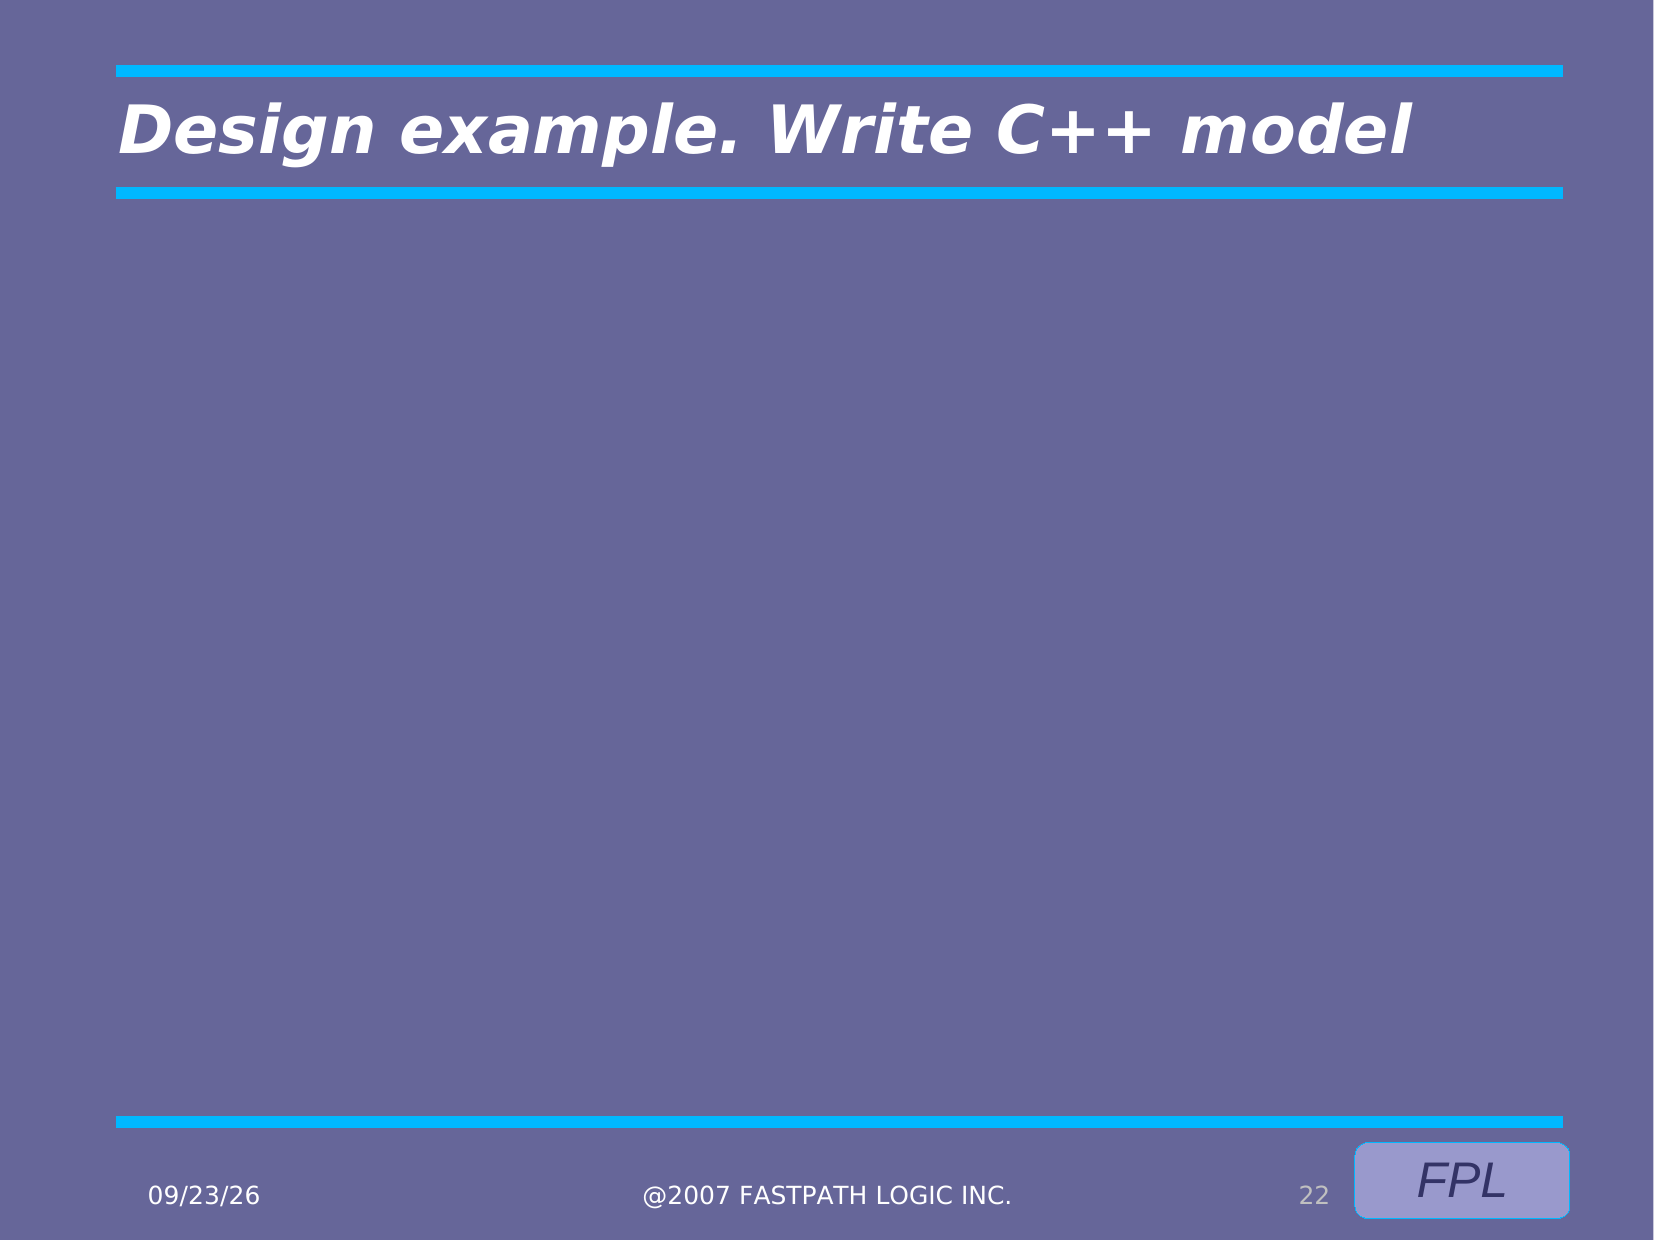

# Design example. Write C++ model
@2007 FASTPATH LOGIC INC.
22